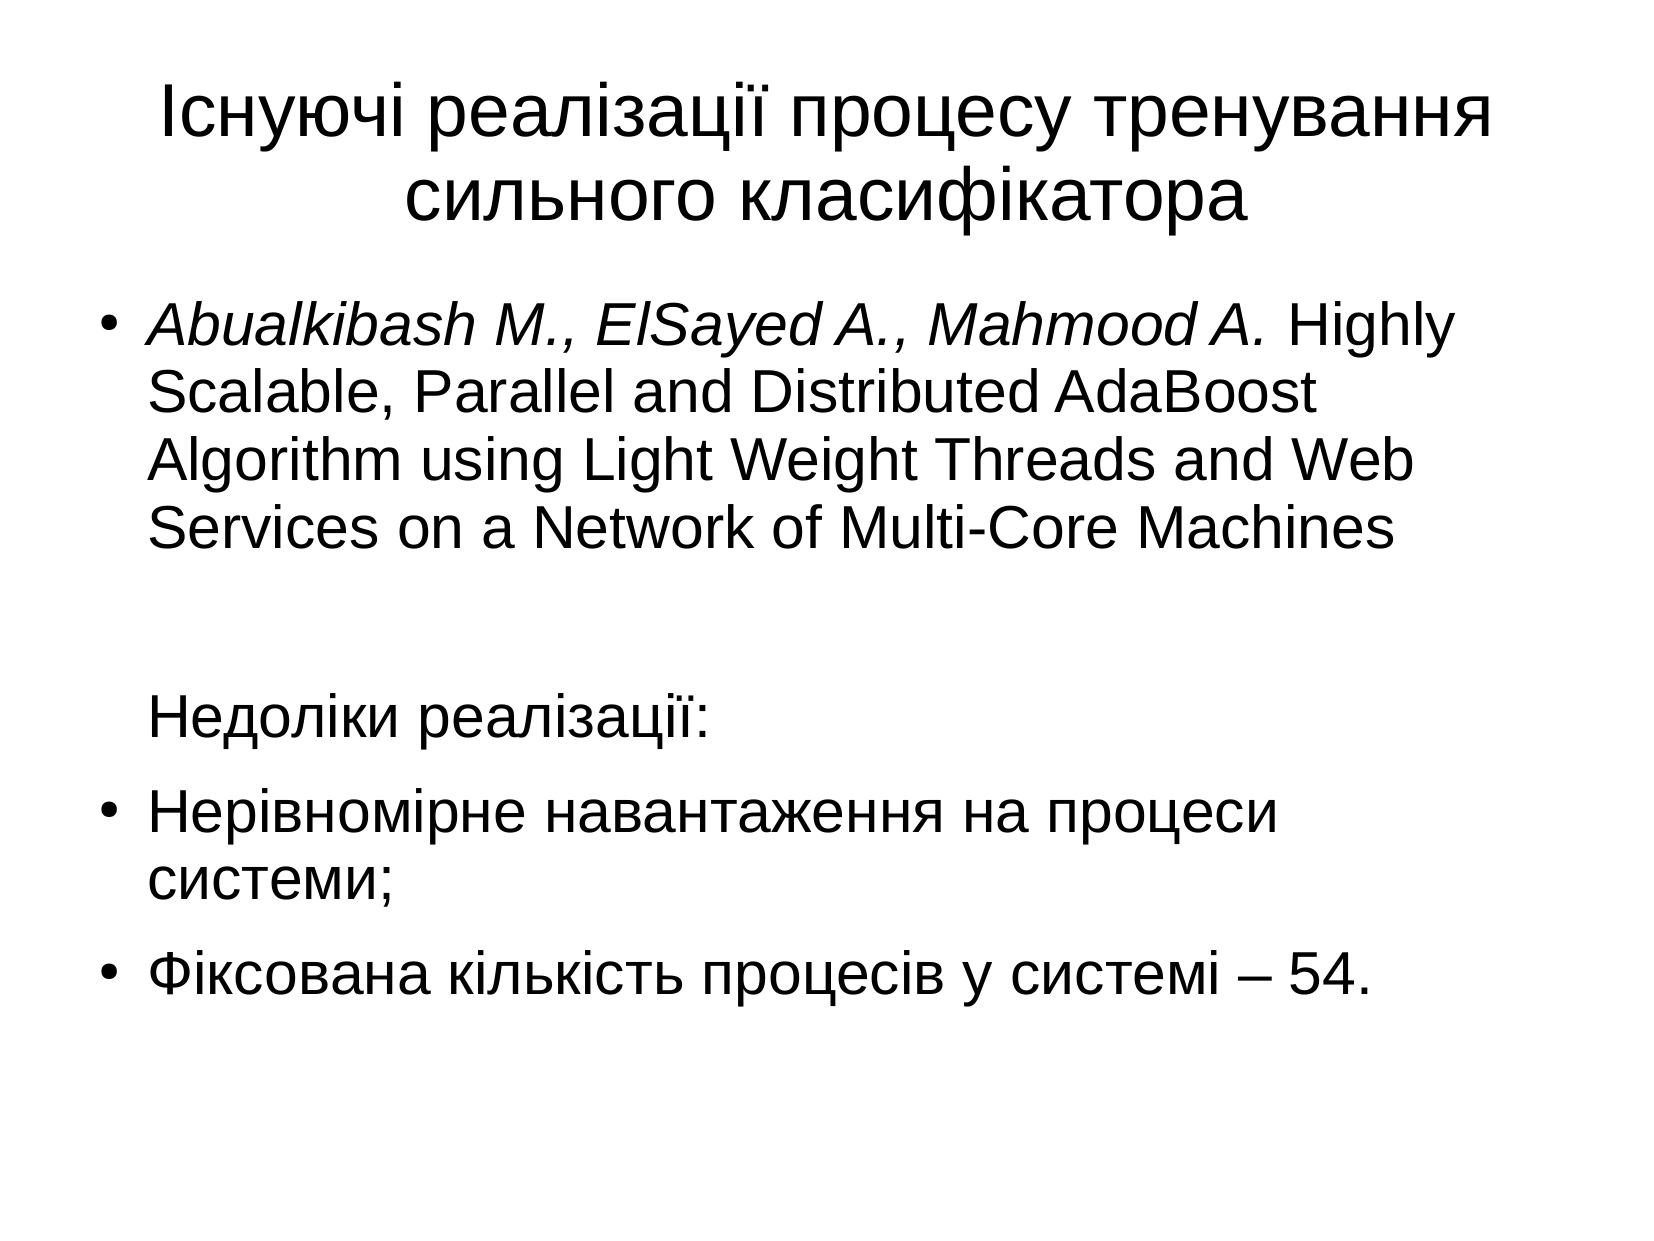

# Існуючі реалізації процесу тренування сильного класифікатора
Abualkibash M., ElSayed A., Mahmood A. Highly Scalable, Parallel and Distributed AdaBoost Algorithm using Light Weight Threads and Web Services on a Network of Multi-Core Machines
Недоліки реалізації:
Нерівномірне навантаження на процеси системи;
Фіксована кількість процесів у системі – 54.